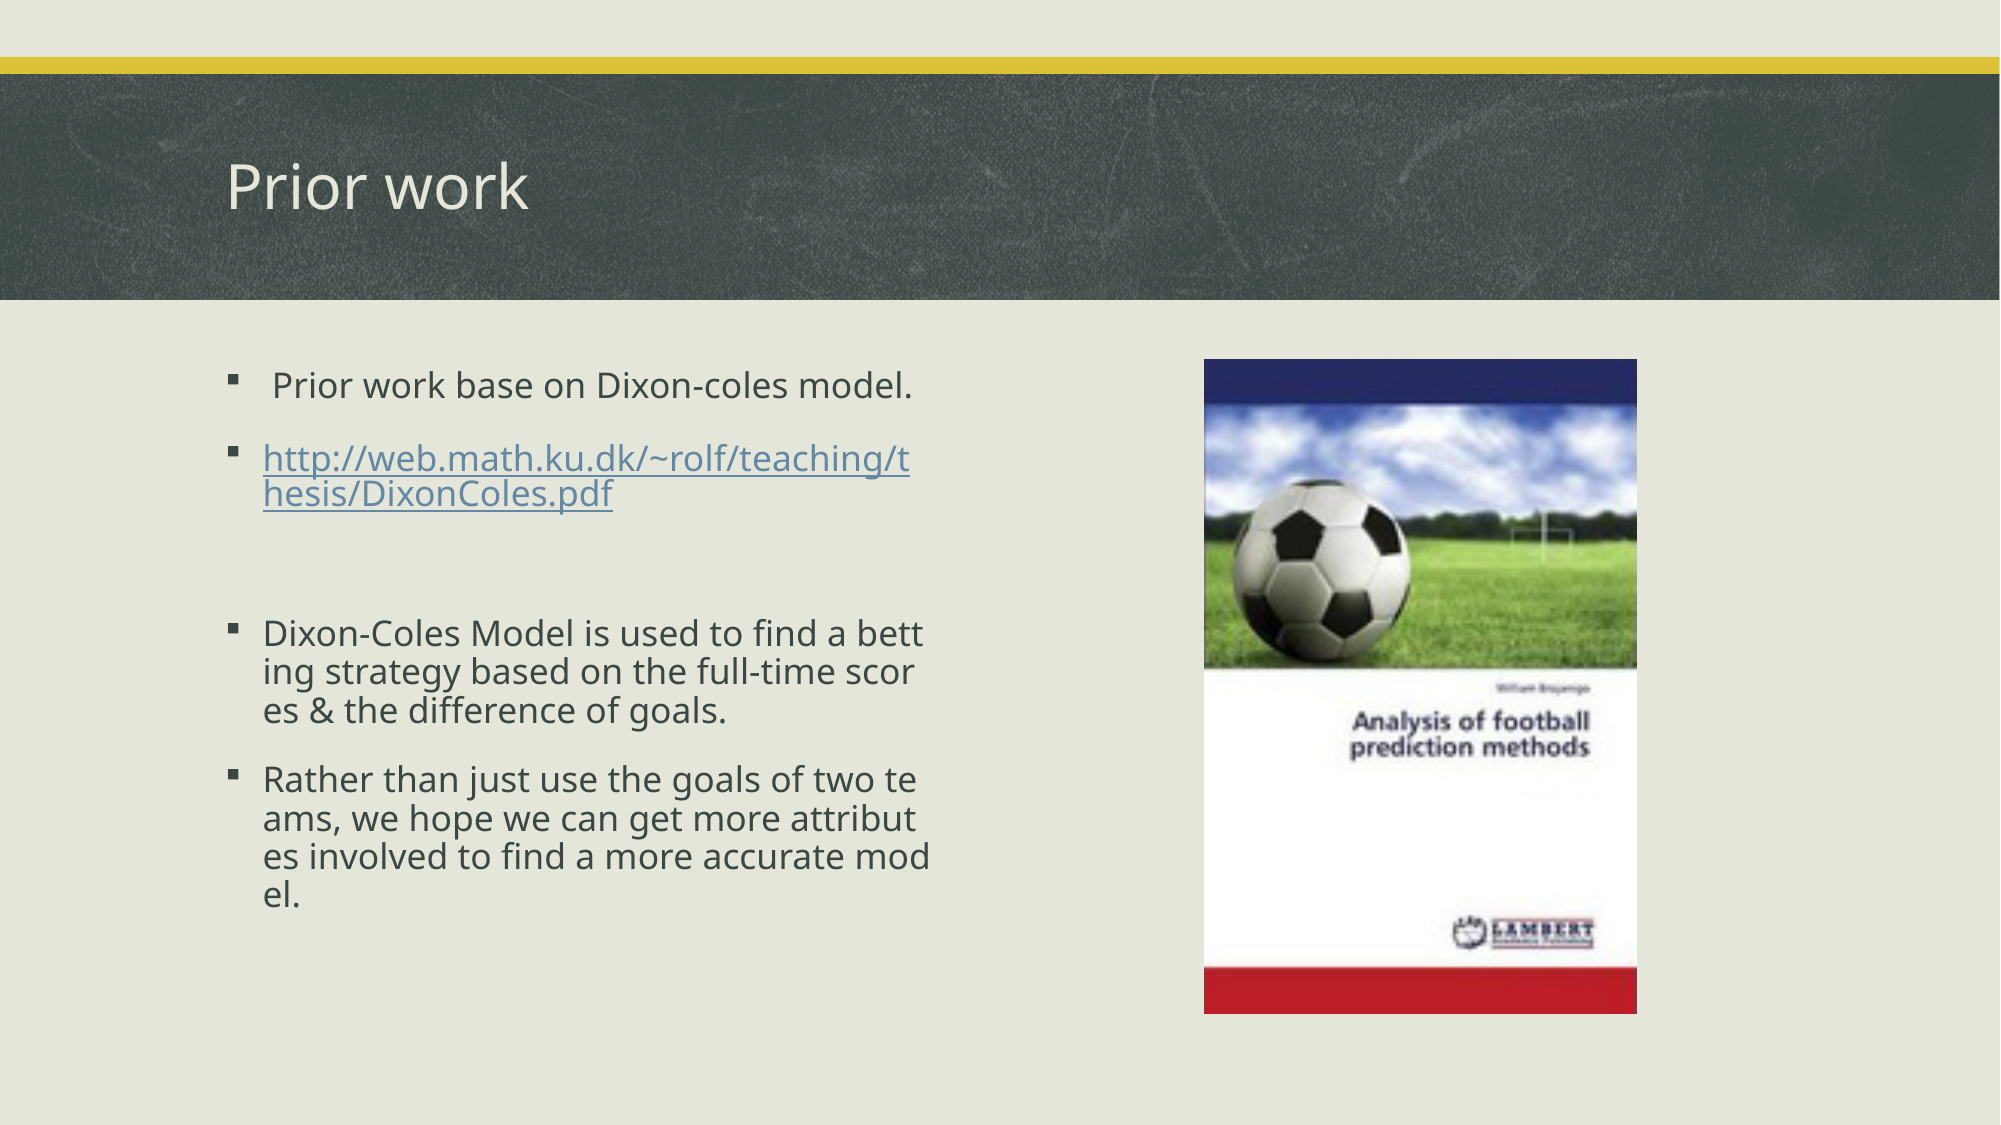

# Prior work
 Prior work base on Dixon-coles model.
http://web.math.ku.dk/~rolf/teaching/thesis/DixonColes.pdf
Dixon-Coles Model is used to find a betting strategy based on the full-time scores & the difference of goals.
Rather than just use the goals of two teams, we hope we can get more attributes involved to find a more accurate model.